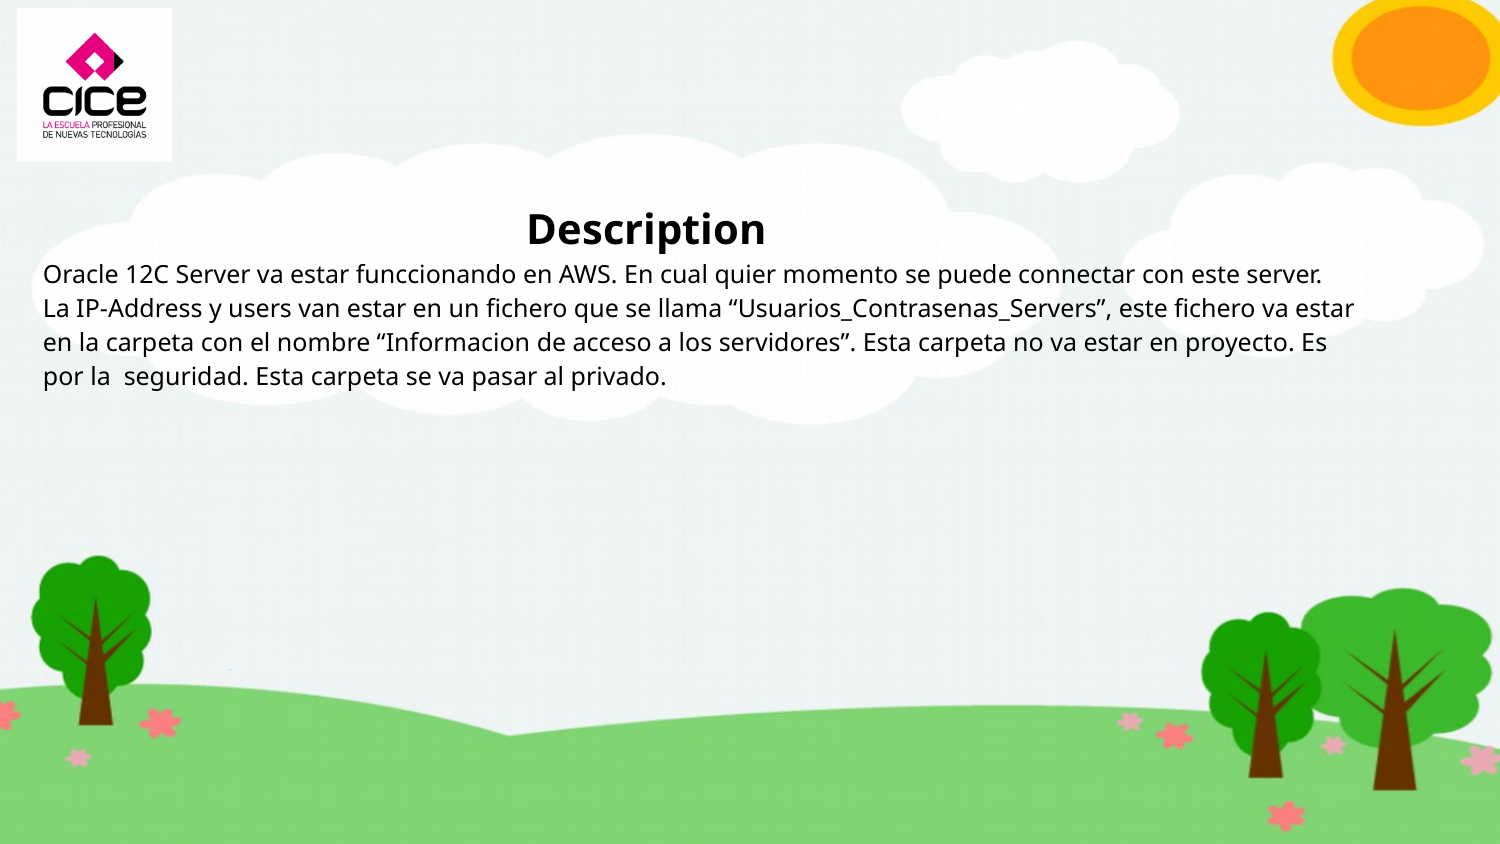

# Description Oracle 12C Server va estar funccionando en AWS. En cual quier momento se puede connectar con este server. La IP-Address y users van estar en un fichero que se llama “Usuarios_Contrasenas_Servers”, este fichero va estar en la carpeta con el nombre “Informacion de acceso a los servidores”. Esta carpeta no va estar en proyecto. Es por la seguridad. Esta carpeta se va pasar al privado.